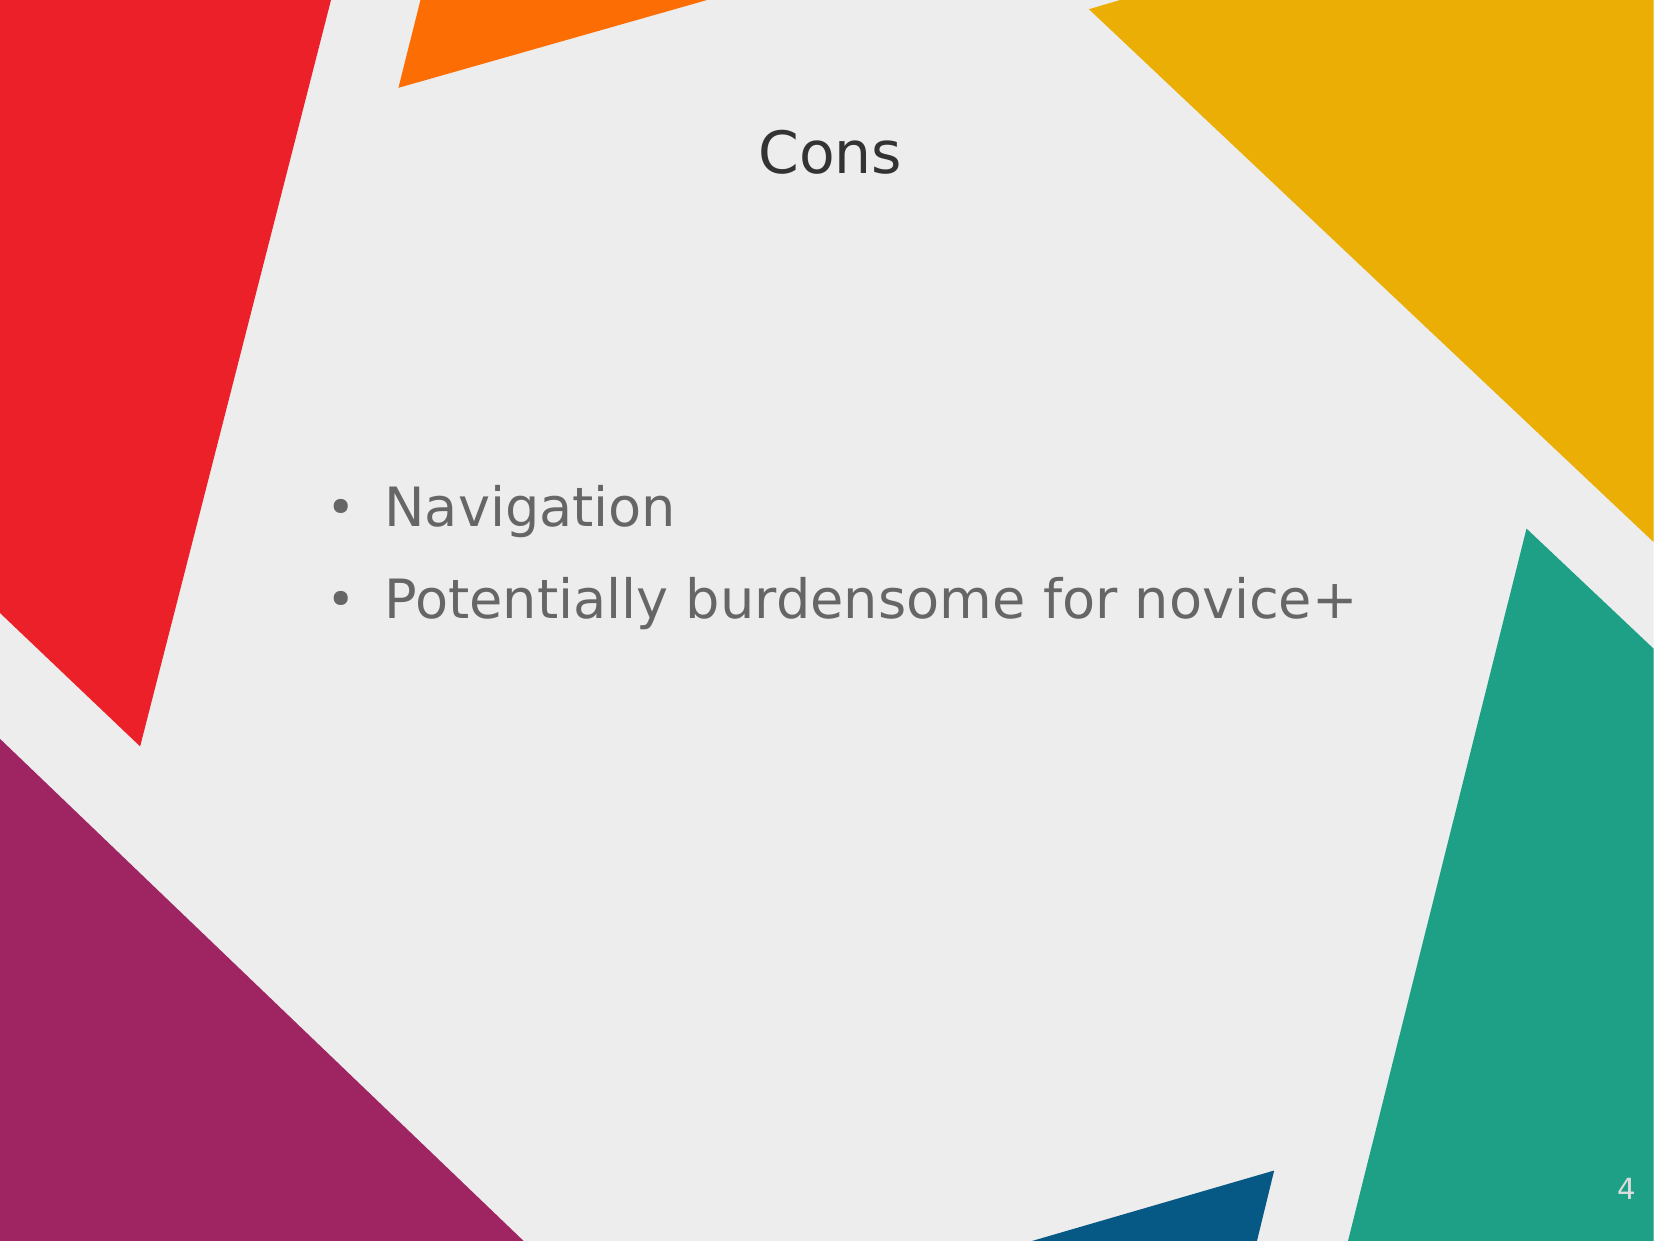

# Cons
Navigation
Potentially burdensome for novice+
4